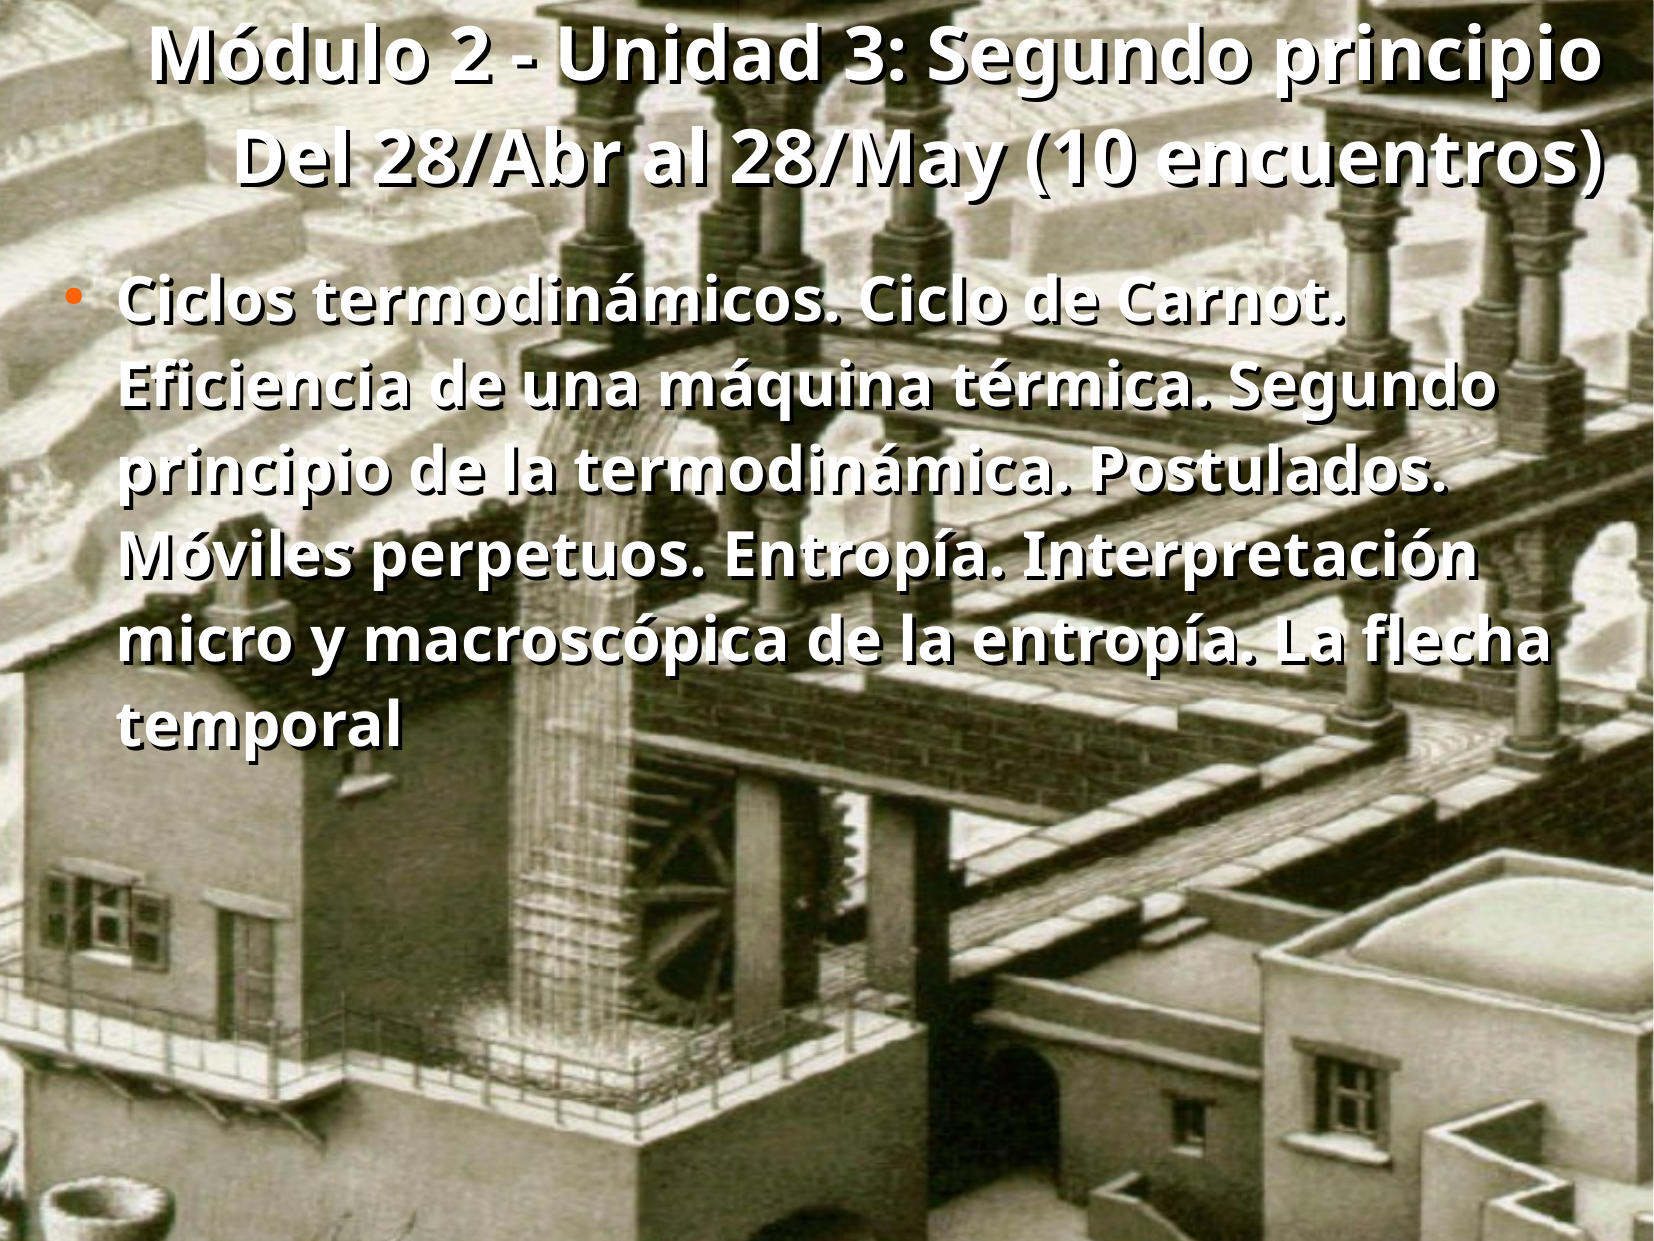

# Módulo 2 - Unidad 3: Segundo principio Del 28/Abr al 28/May (10 encuentros)
Ciclos termodinámicos. Ciclo de Carnot. Eficiencia de una máquina térmica. Segundo principio de la termodinámica. Postulados. Móviles perpetuos. Entropía. Interpretación micro y macroscópica de la entropía. La flecha temporal
Mar 10, 2020
H. Asorey - F3B 2020
15